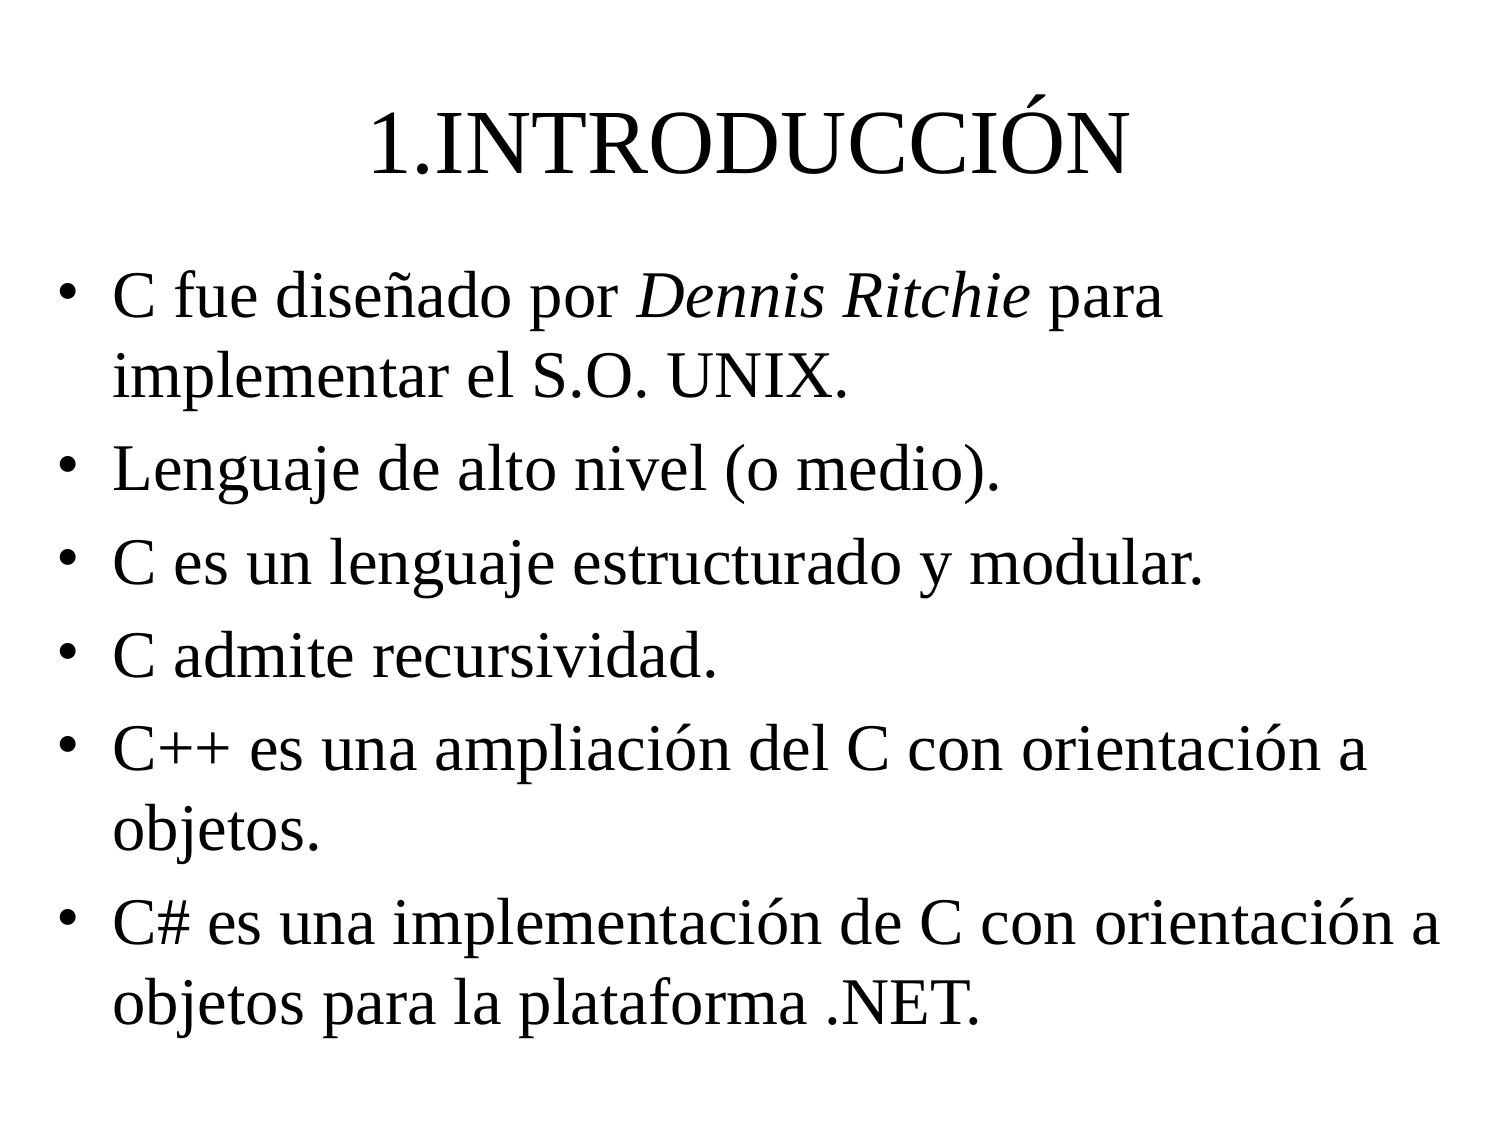

# 1.INTRODUCCIÓN
C fue diseñado por Dennis Ritchie para implementar el S.O. UNIX.
Lenguaje de alto nivel (o medio).
C es un lenguaje estructurado y modular.
C admite recursividad.
C++ es una ampliación del C con orientación a objetos.
C# es una implementación de C con orientación a objetos para la plataforma .NET.